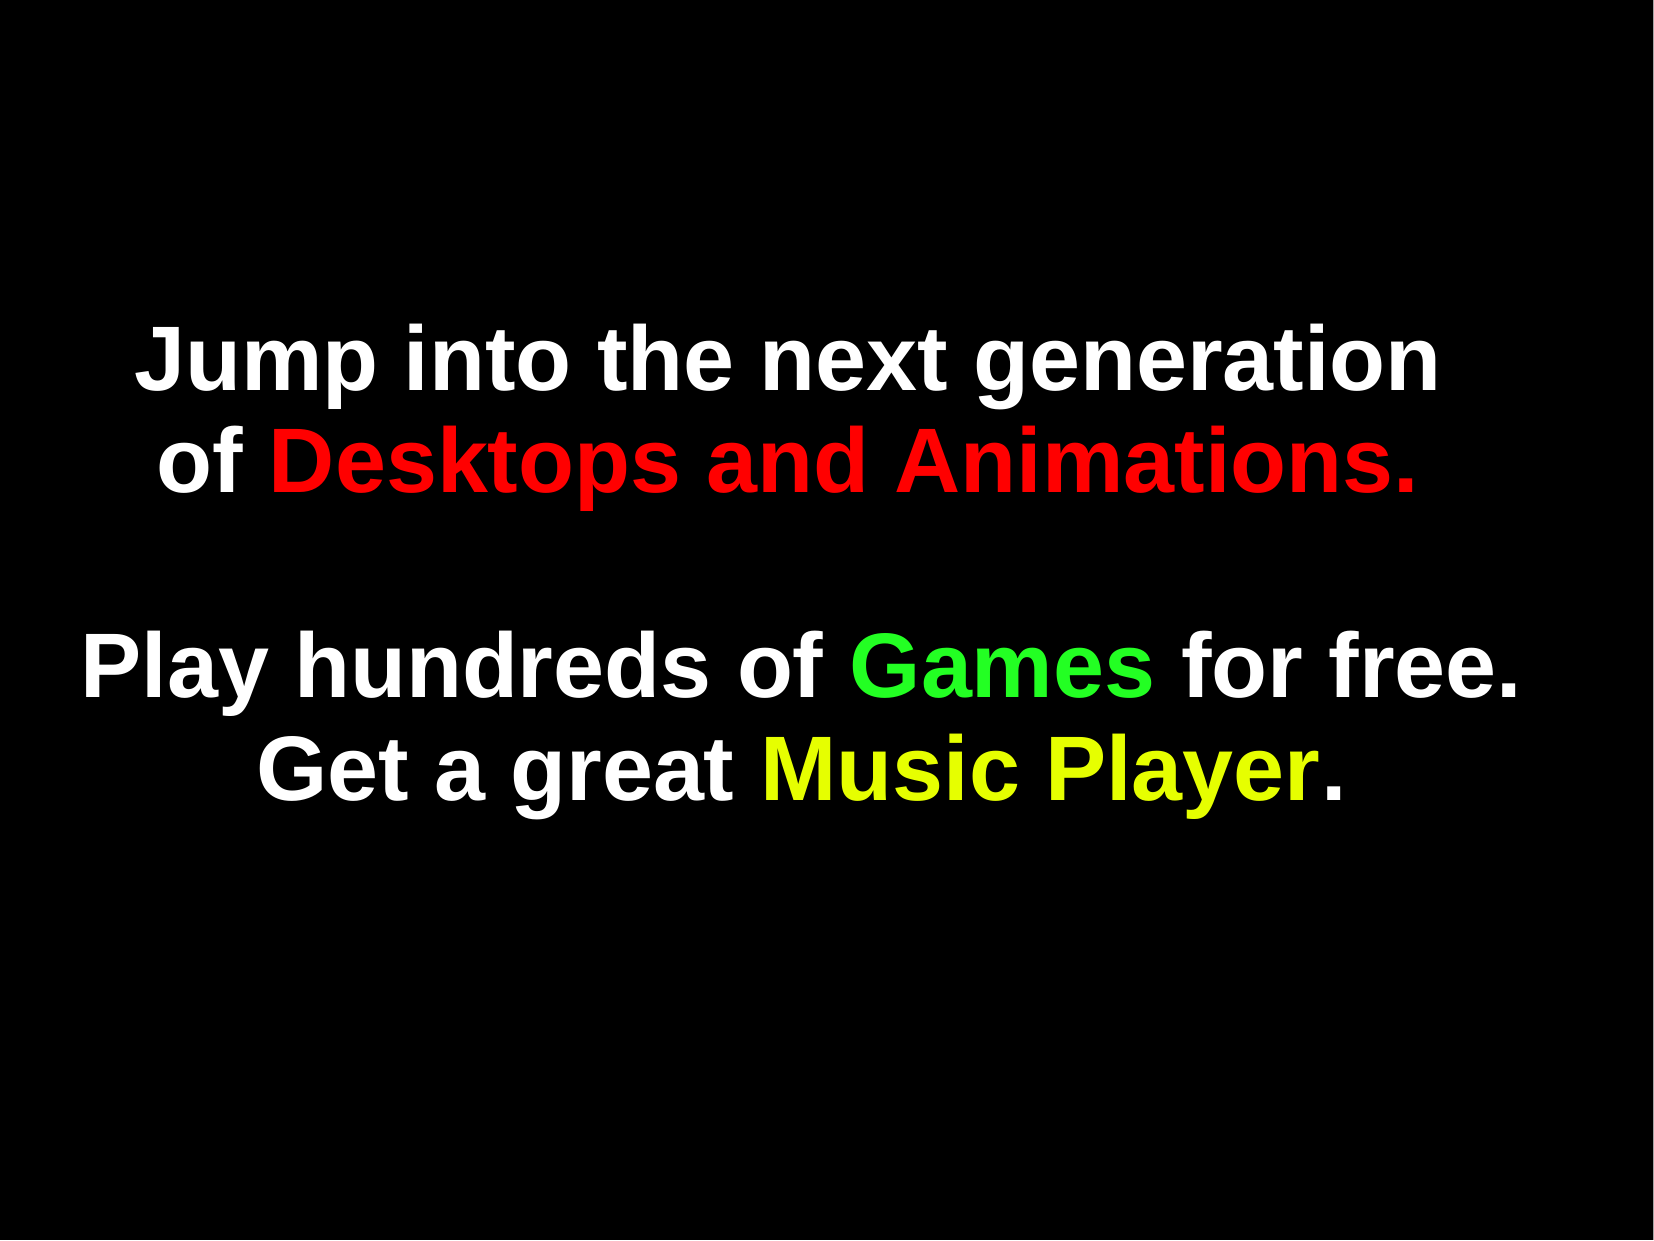

Jump into the next generation
of Desktops and Animations.
 Play hundreds of Games for free.
 Get a great Music Player.